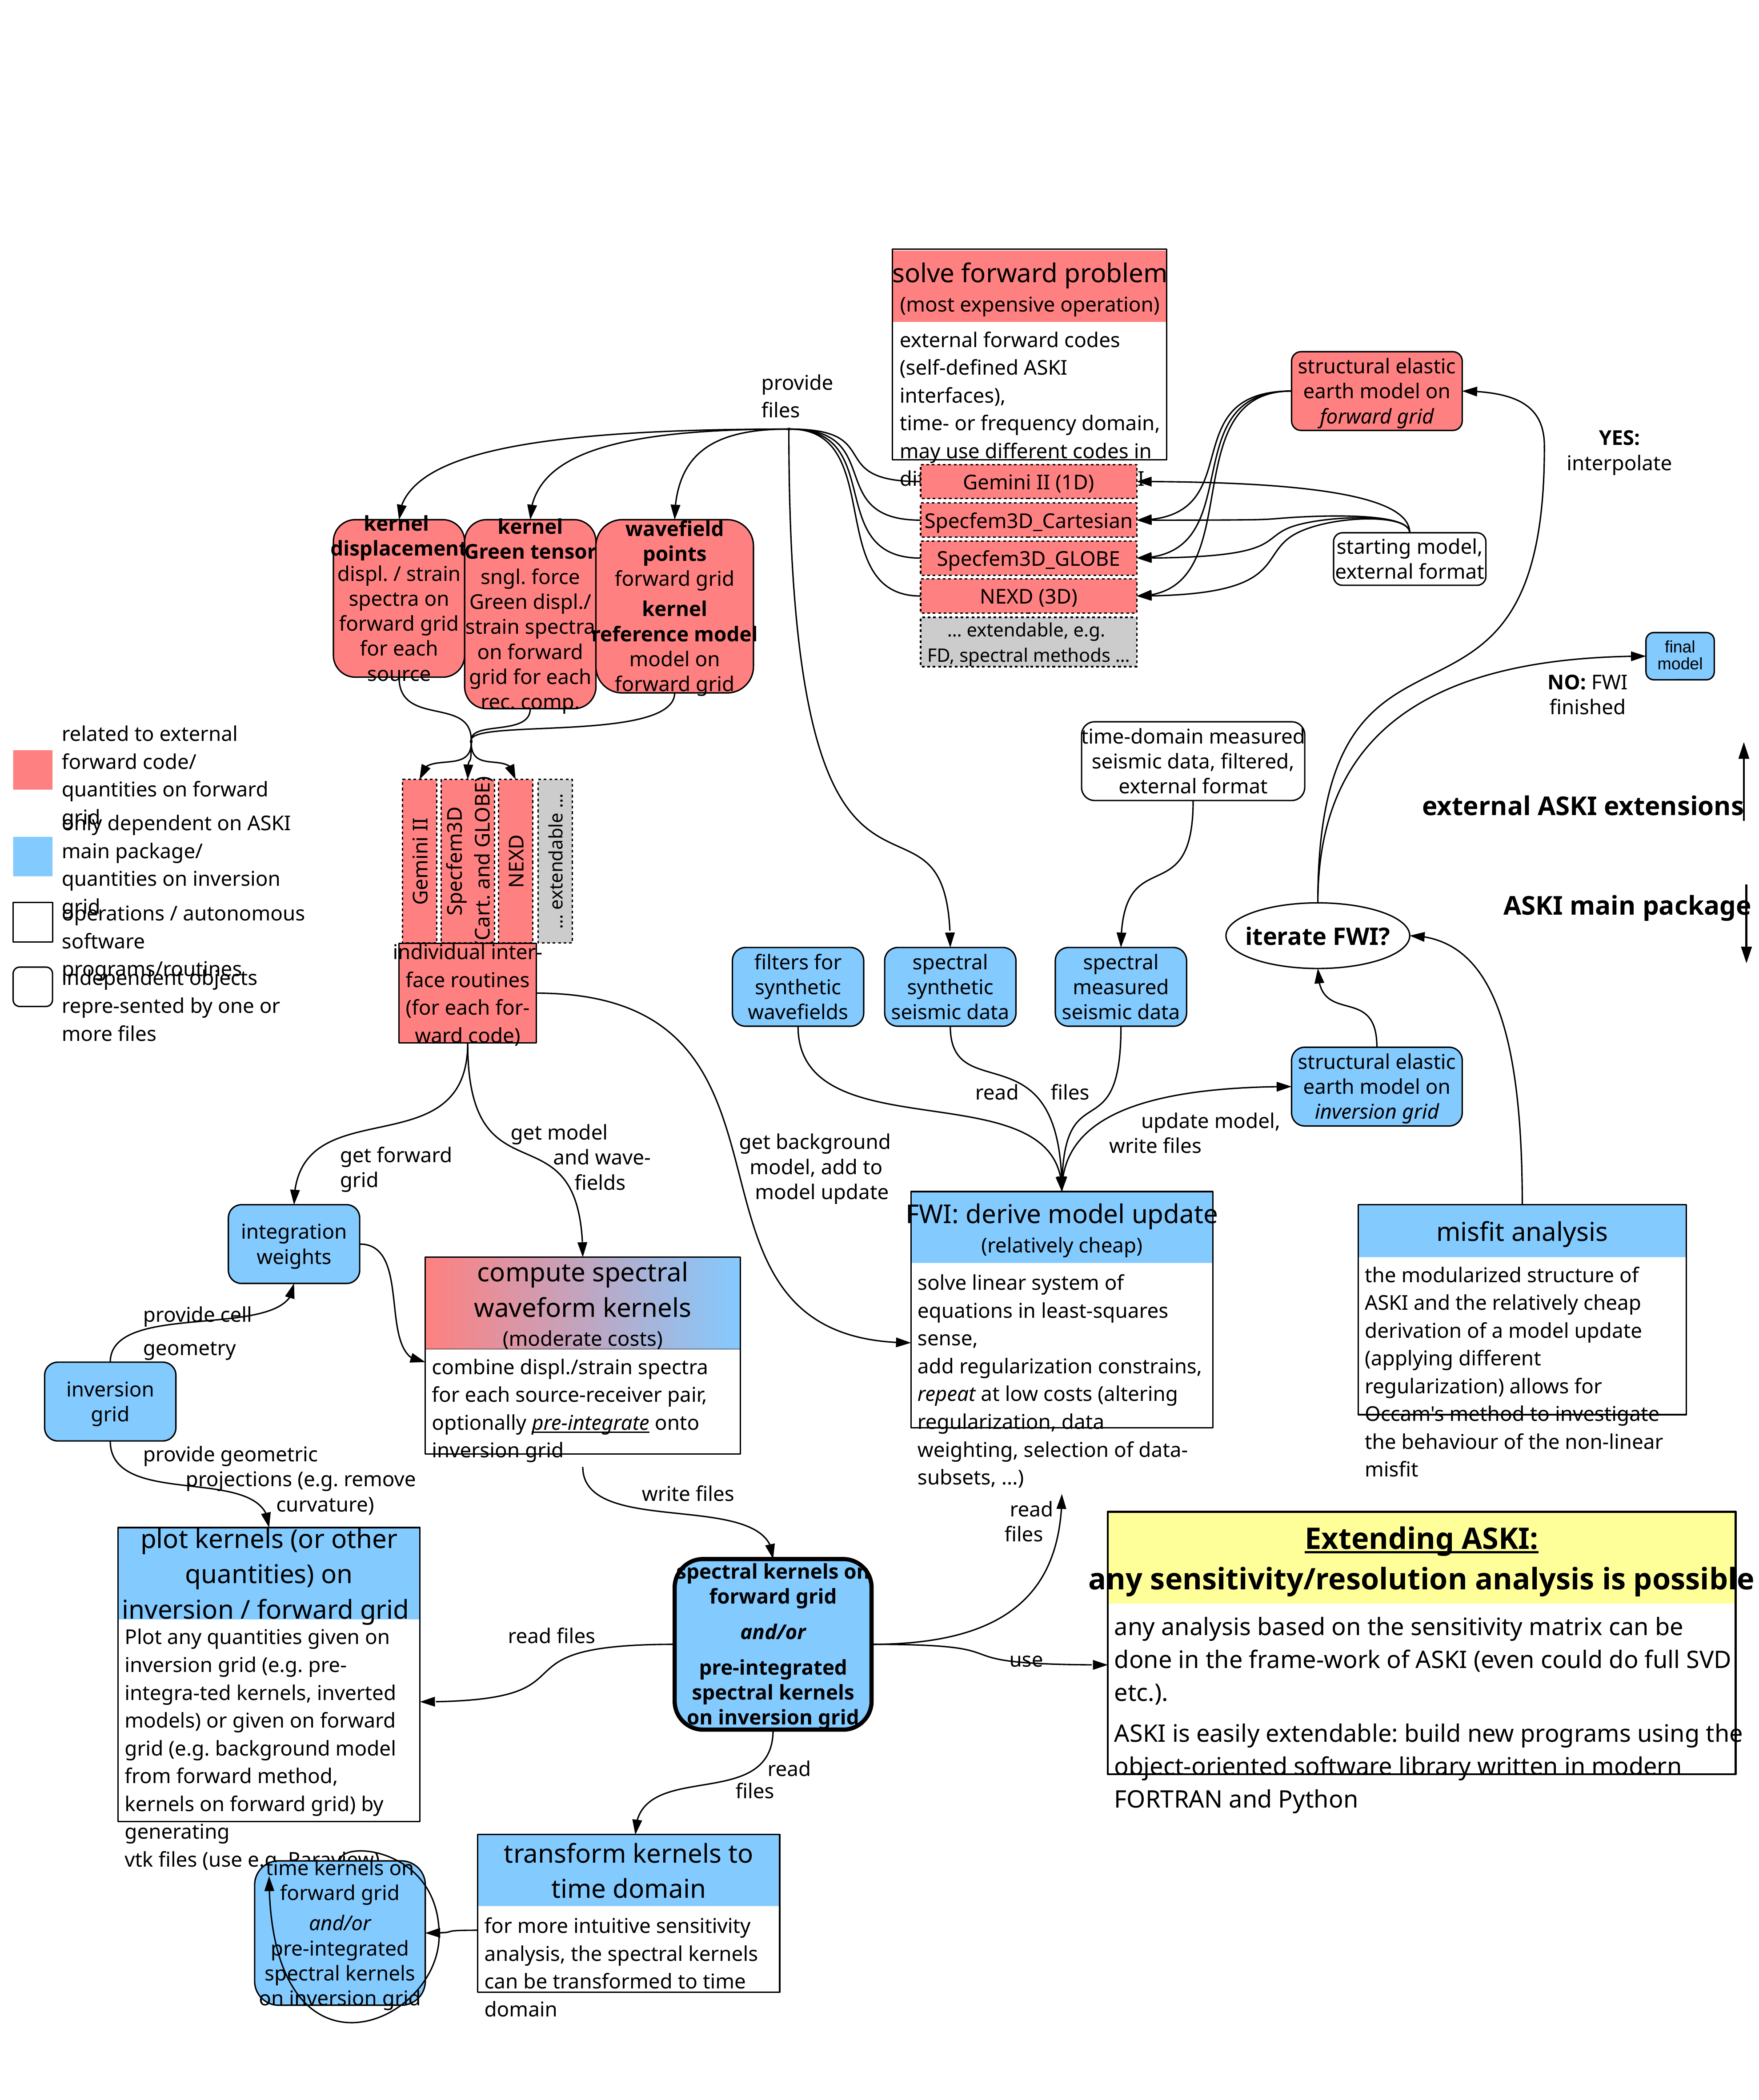

solve forward problem
(most expensive operation)
external forward codes (self-defined ASKI interfaces),
time- or frequency domain,
may use different codes in different iterations of FWI
structural elastic
earth model on
forward grid
provide
files
YES:
interpolate
Gemini II (1D)
Specfem3D_Cartesian
kernel
displacement
displ. / strain
spectra on
forward grid
for each
source
kernel
Green tensor
sngl. force
Green displ./
strain spectra
on forward
grid for each
rec. comp.
wavefield
points
forward grid
kernel
reference model
model on
forward grid
starting model,
external format
Specfem3D_GLOBE
NEXD (3D)
… extendable, e.g.
FD, spectral methods …
final
model
NO: FWI
finished
related to external forward code/
quantities on forward grid
time-domain measured
seismic data, filtered,
external format
external ASKI extensions
ASKI main package
only dependent on ASKI main package/
quantities on inversion grid
Specfem3D
(Cart. and GLOBE)
Gemini II
NEXD
… extendable …
operations / autonomous software programs/routines
iterate FWI?
individual inter-
face routines
(for each for-
ward code)
filters for
synthetic
wavefields
spectral
synthetic
seismic data
spectral
measured
seismic data
independent objects repre-sented by one or more files
structural elastic
earth model on
inversion grid
read files
 update model, write files
get model
 and wave-
 fields
get background
 model, add to
 model update
get forward
grid
FWI: derive model update
(relatively cheap)
solve linear system of equations in least-squares sense,
add regularization constrains,
repeat at low costs (altering regularization, data weighting, selection of data-subsets, ...)
integration
weights
misfit analysis
the modularized structure of ASKI and the relatively cheap derivation of a model update (applying different regularization) allows for Occam's method to investigate the behaviour of the non-linear misfit
compute spectral
waveform kernels
(moderate costs)
combine displ./strain spectra for each source-receiver pair,
optionally pre-integrate onto inversion grid
provide cell
geometry
inversion
grid
provide geometric
 projections (e.g. remove
 curvature)
write files
 read
files
Extending ASKI:
any sensitivity/resolution analysis is possible
any analysis based on the sensitivity matrix can be done in the frame-work of ASKI (even could do full SVD etc.).
ASKI is easily extendable: build new programs using the object-oriented software library written in modern FORTRAN and Python
plot kernels (or other
quantities) on
inversion / forward grid
Plot any quantities given on inversion grid (e.g. pre-integra-ted kernels, inverted models) or given on forward grid (e.g. background model from forward method, kernels on forward grid) by generating
vtk files (use e.g. Paraview)
spectral kernels on
forward grid
and/or
pre-integrated
spectral kernels
on inversion grid
read files
use
 read
files
transform kernels to
time domain
for more intuitive sensitivity analysis, the spectral kernels can be transformed to time domain
time kernels on
forward grid
and/or
pre-integrated
spectral kernels
on inversion grid